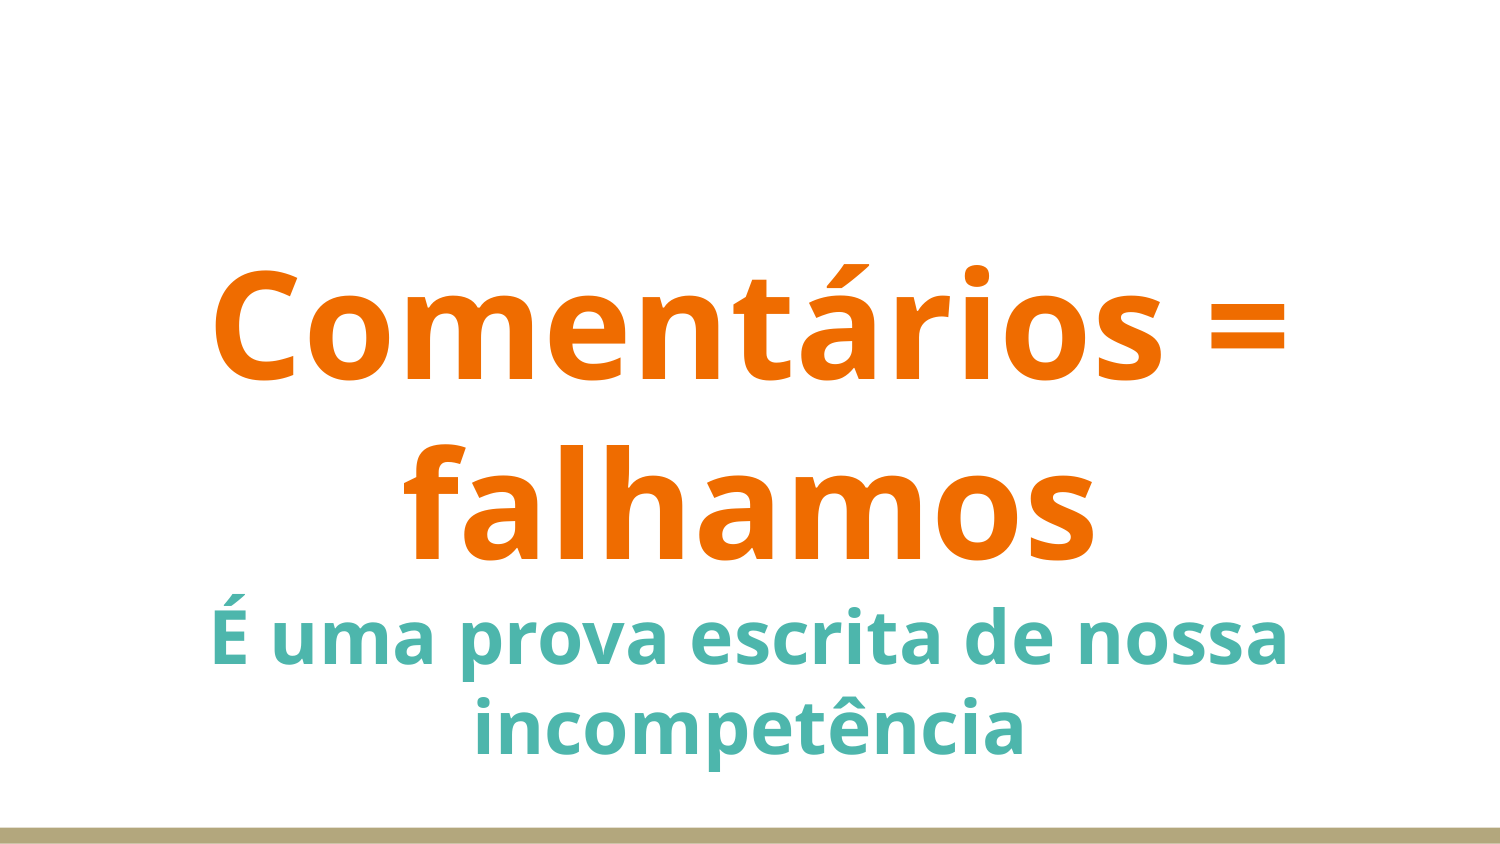

# Comentários = falhamos É uma prova escrita de nossa incompetência